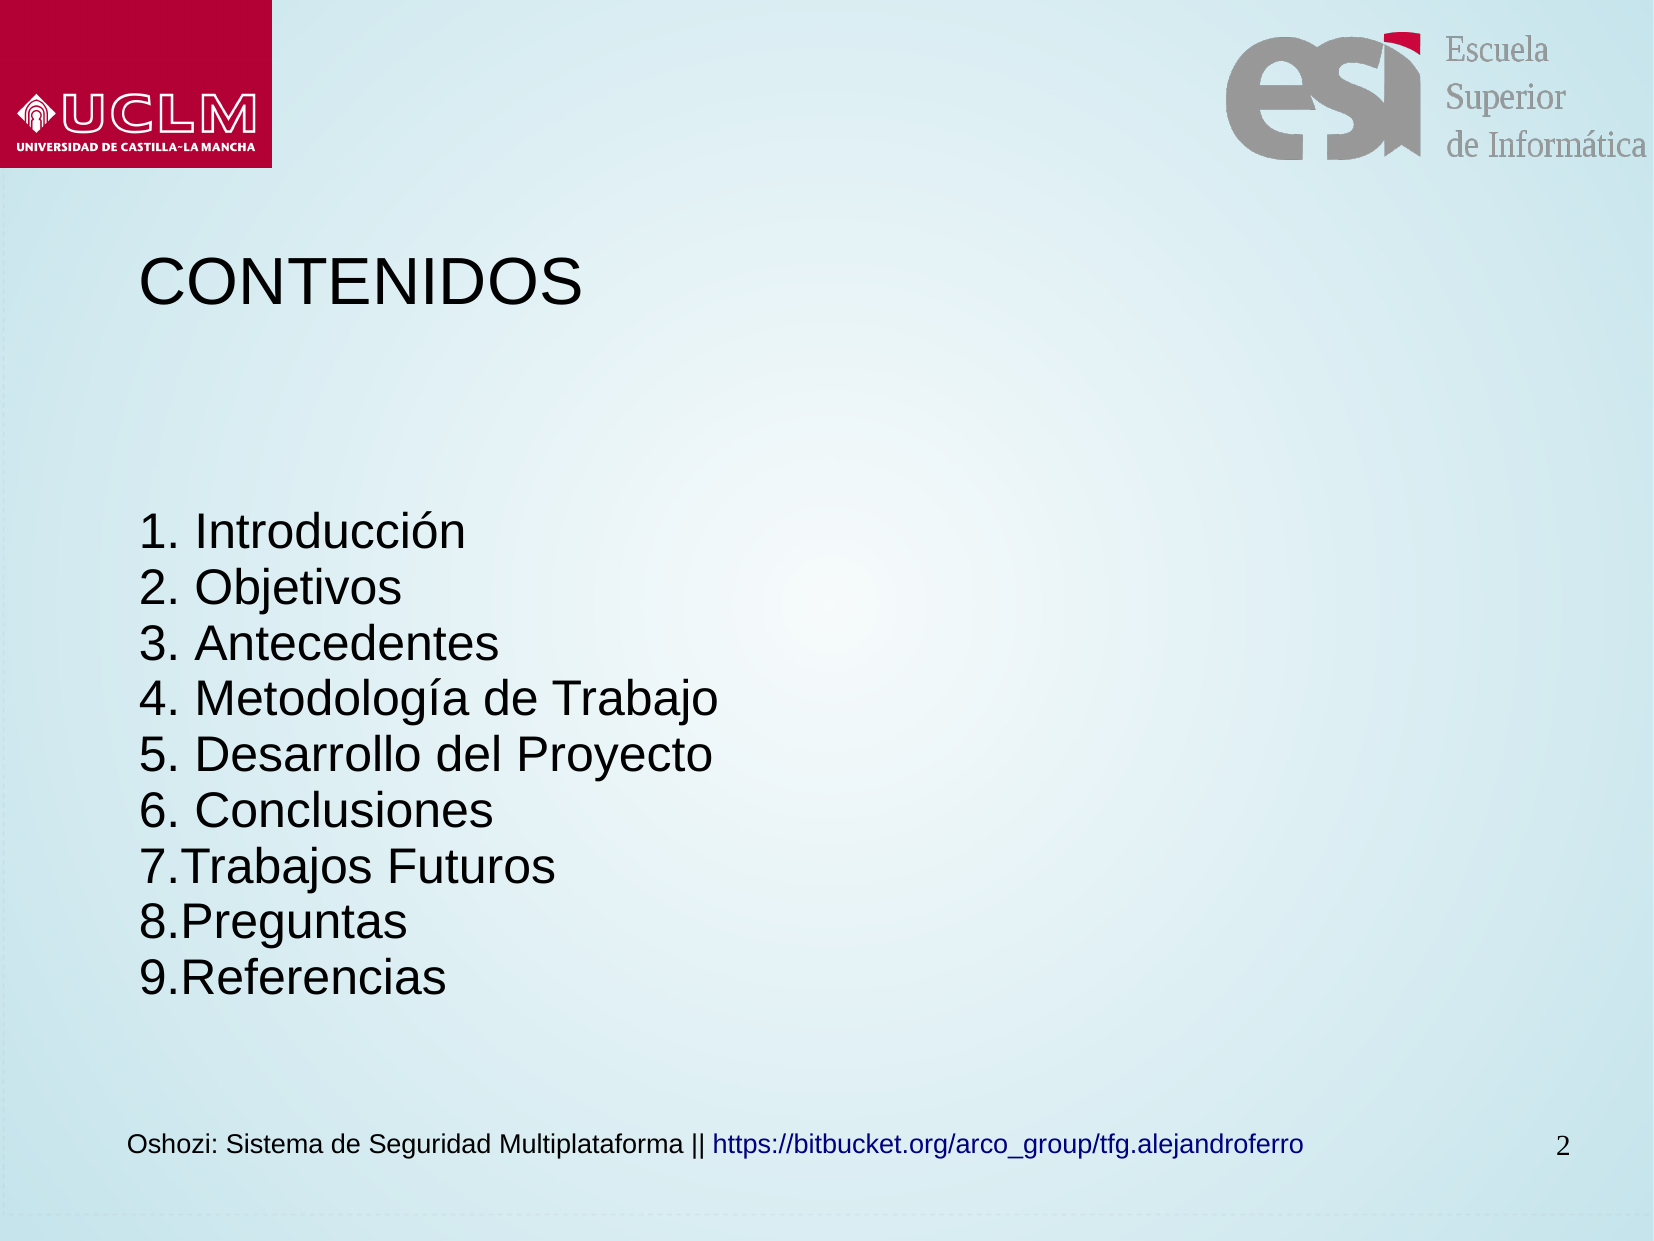

CONTENIDOS
 Introducción
 Objetivos
 Antecedentes
 Metodología de Trabajo
 Desarrollo del Proyecto
 Conclusiones
Trabajos Futuros
Preguntas
Referencias
Oshozi: Sistema de Seguridad Multiplataforma || https://bitbucket.org/arco_group/tfg.alejandroferro
2